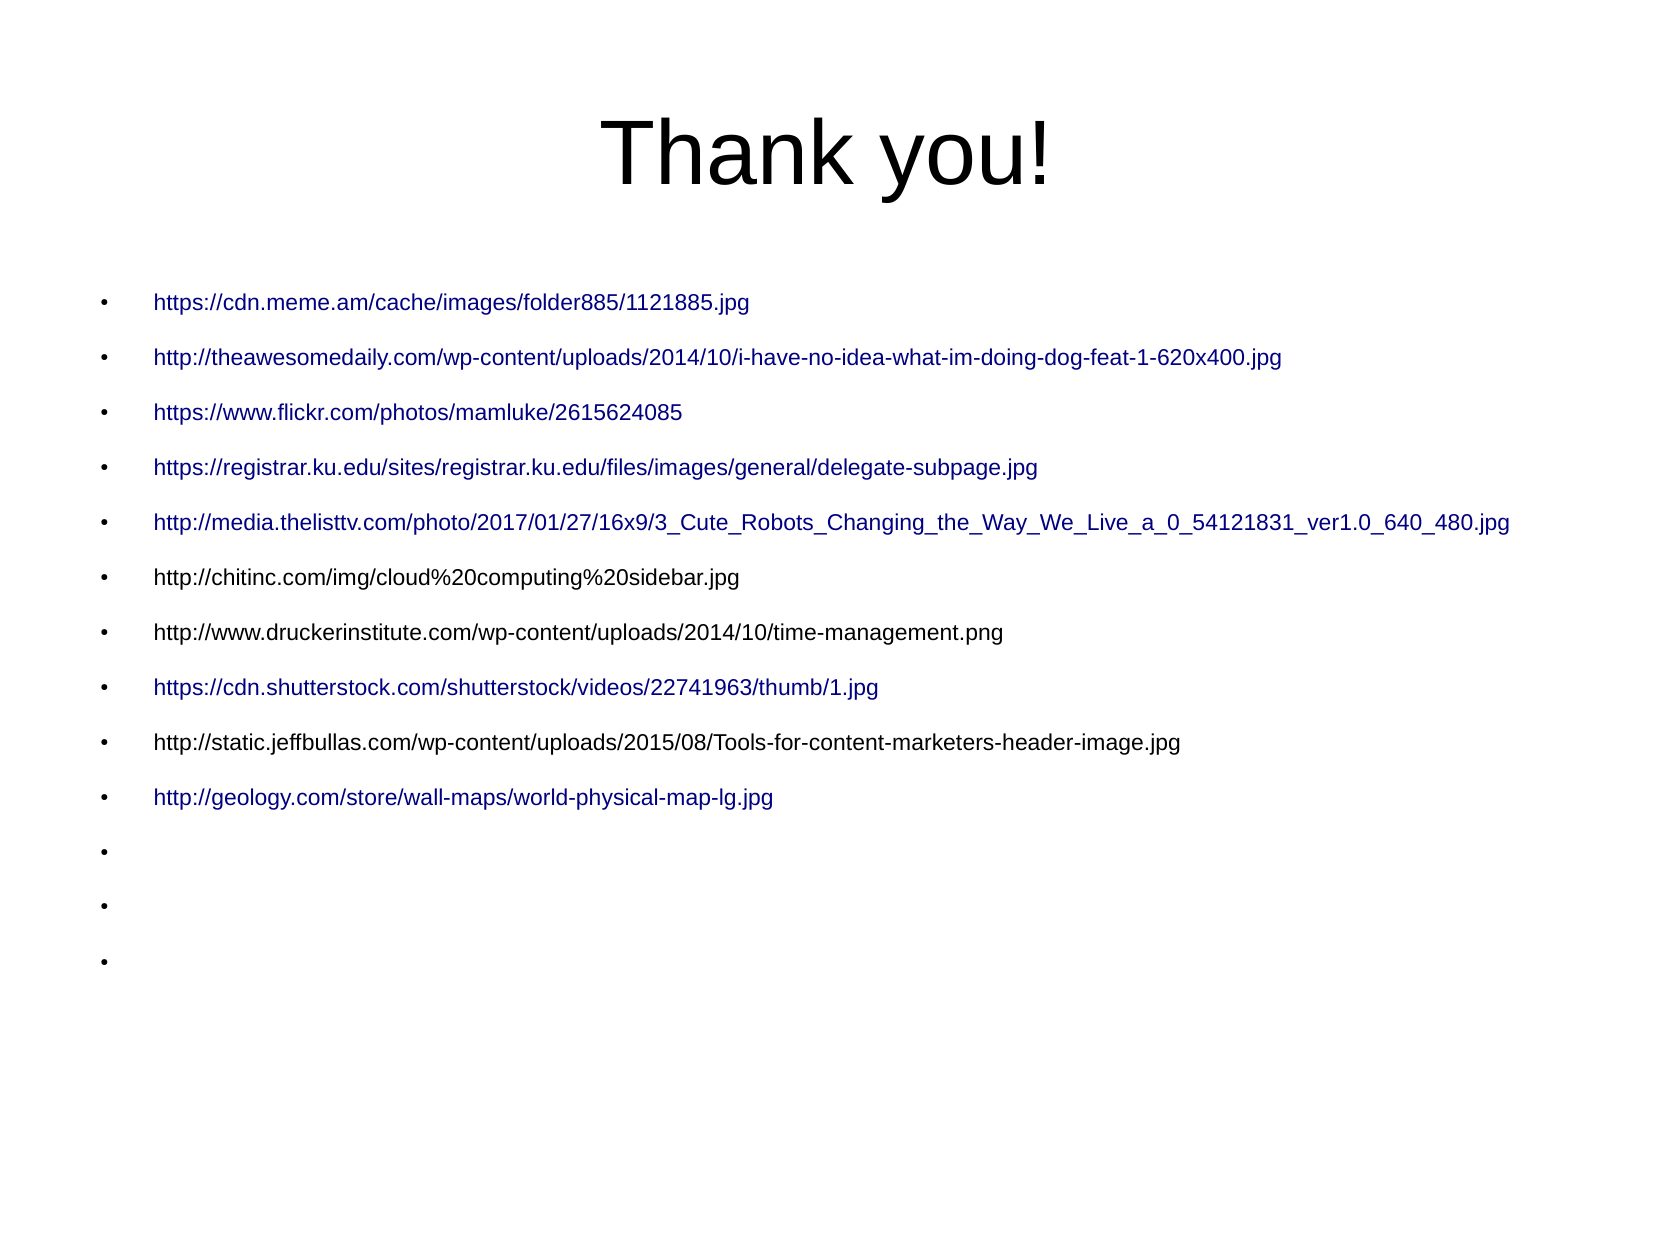

# Thank you!
https://cdn.meme.am/cache/images/folder885/1121885.jpg
http://theawesomedaily.com/wp-content/uploads/2014/10/i-have-no-idea-what-im-doing-dog-feat-1-620x400.jpg
https://www.flickr.com/photos/mamluke/2615624085
https://registrar.ku.edu/sites/registrar.ku.edu/files/images/general/delegate-subpage.jpg
http://media.thelisttv.com/photo/2017/01/27/16x9/3_Cute_Robots_Changing_the_Way_We_Live_a_0_54121831_ver1.0_640_480.jpg
http://chitinc.com/img/cloud%20computing%20sidebar.jpg
http://www.druckerinstitute.com/wp-content/uploads/2014/10/time-management.png
https://cdn.shutterstock.com/shutterstock/videos/22741963/thumb/1.jpg
http://static.jeffbullas.com/wp-content/uploads/2015/08/Tools-for-content-marketers-header-image.jpg
http://geology.com/store/wall-maps/world-physical-map-lg.jpg